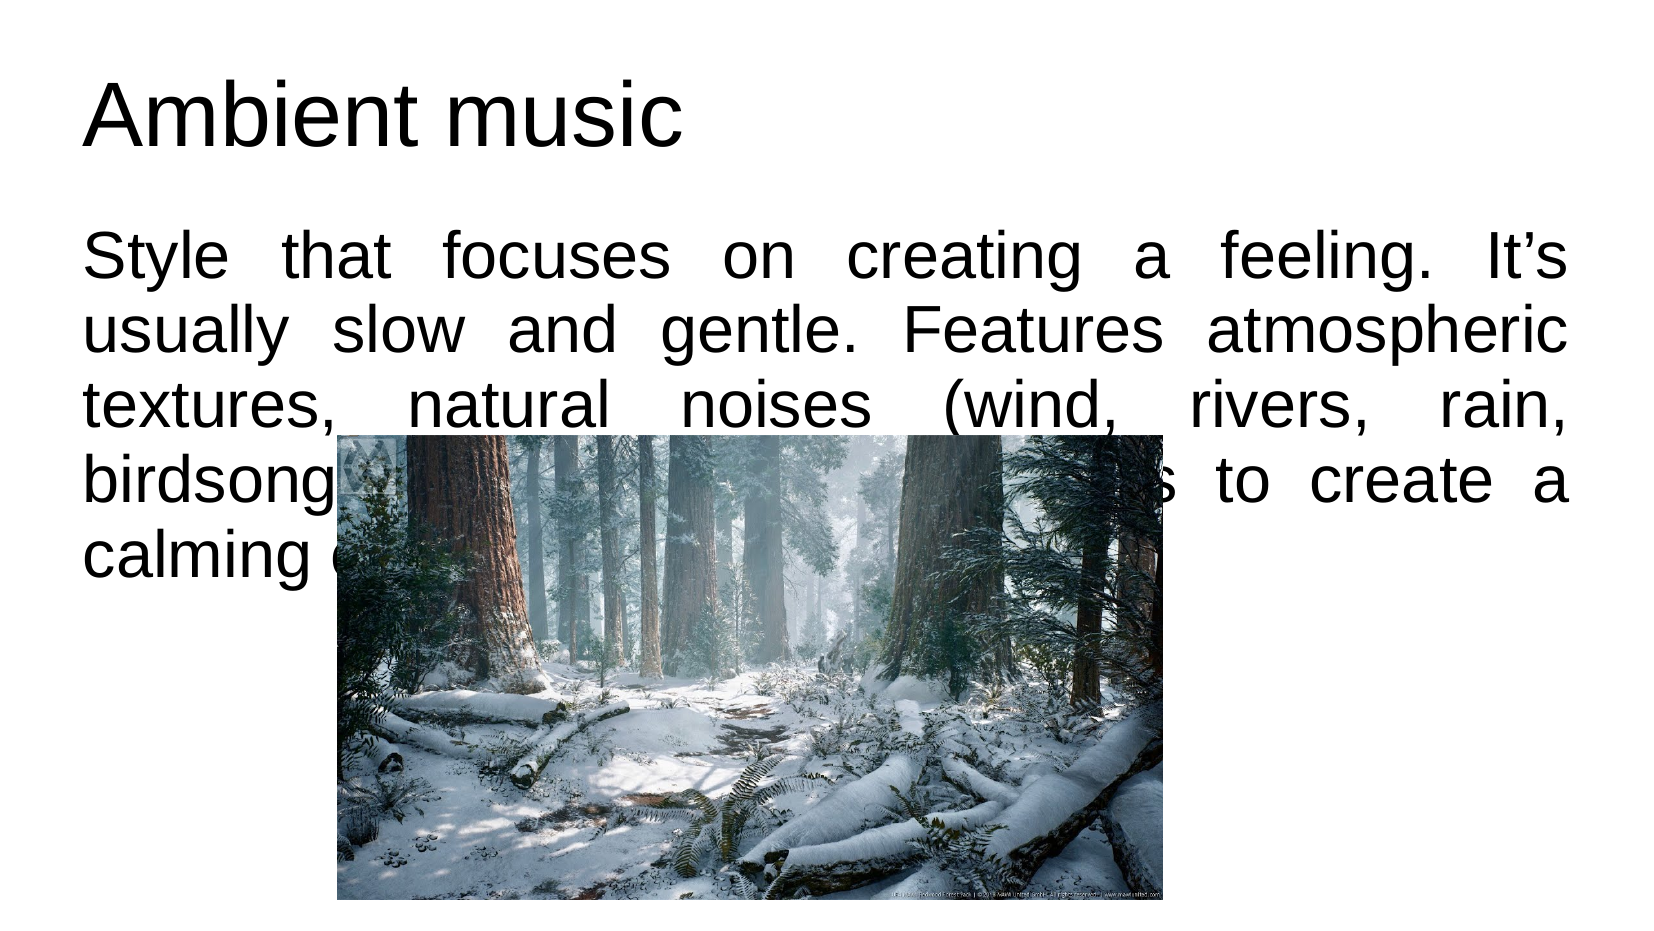

# Ambient music
Style that focuses on creating a feeling. It’s usually slow and gentle. Features atmospheric textures, natural noises (wind, rivers, rain, birdsong), blending these elements to create a calming experience.